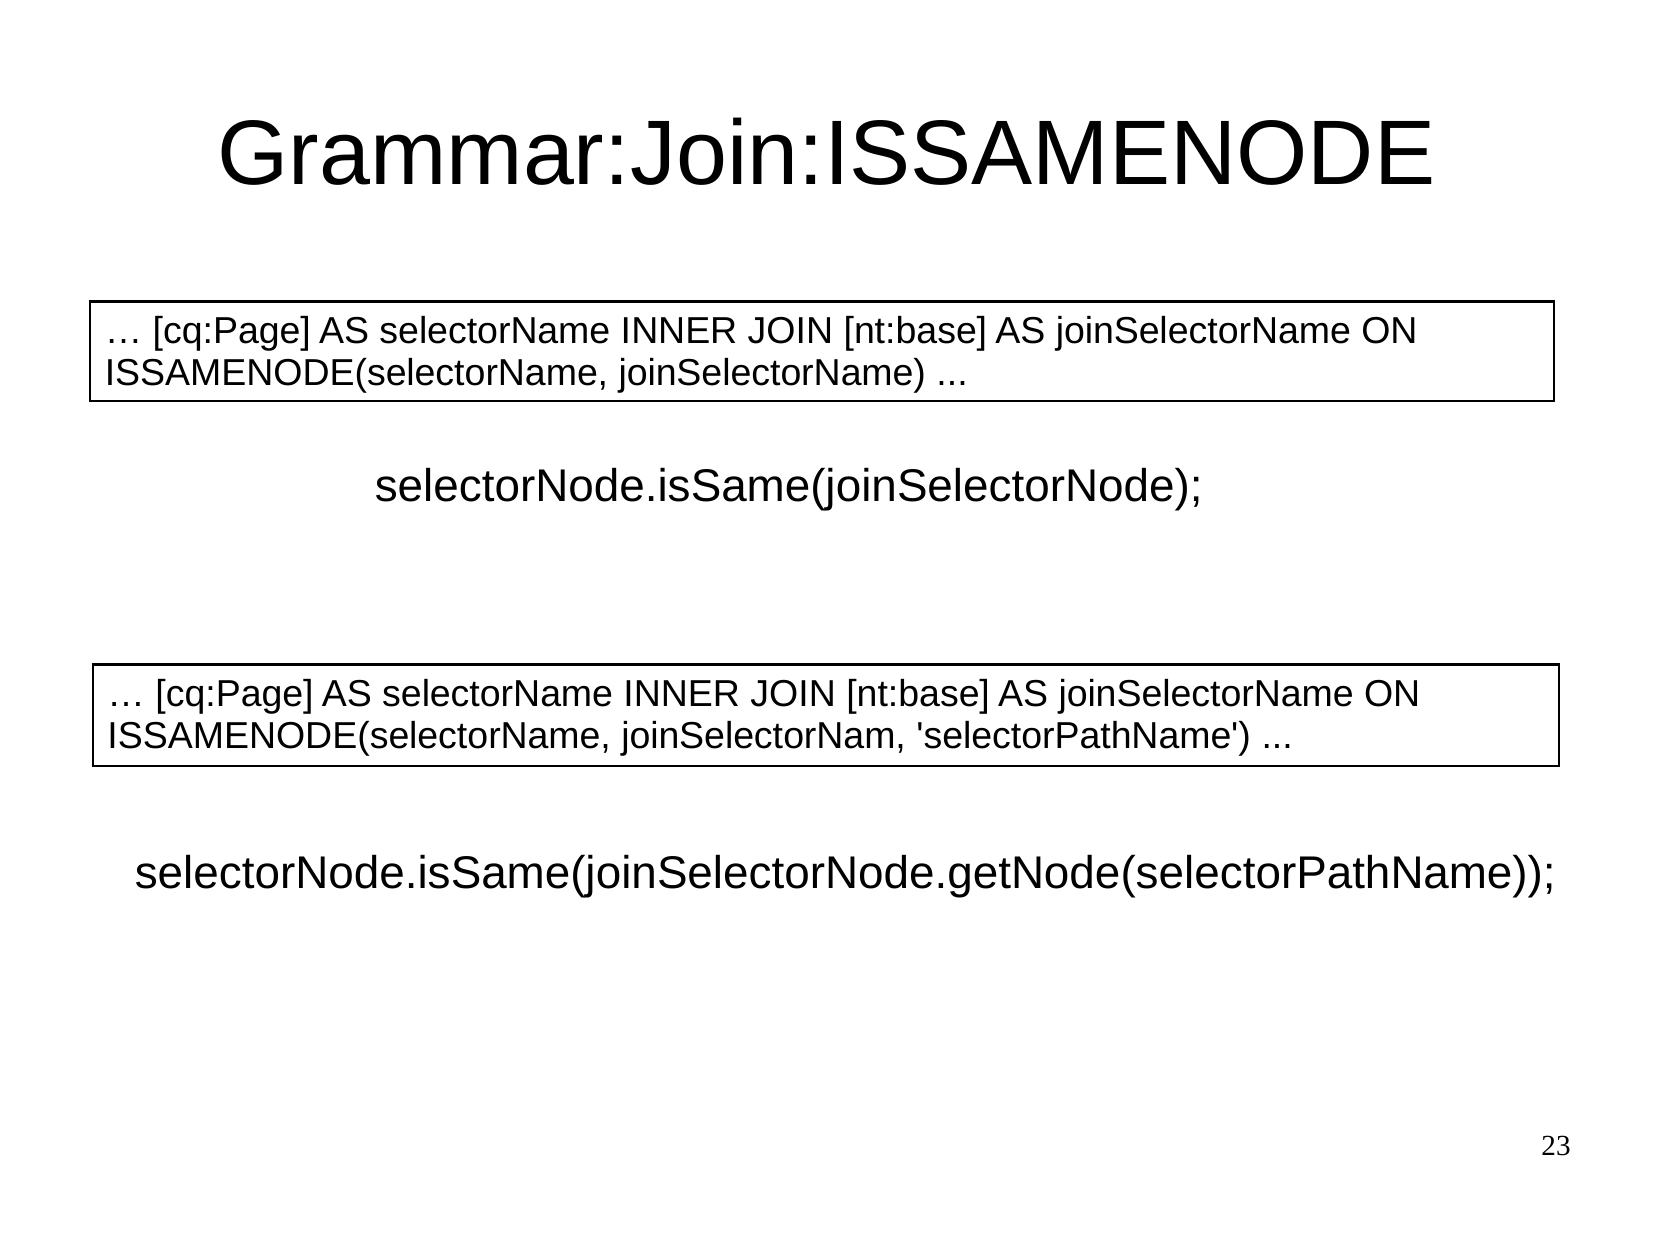

# Grammar:Join:ISSAMENODE
| … [cq:Page] AS selectorName INNER JOIN [nt:base] AS joinSelectorName ON ISSAMENODE(selectorName, joinSelectorName) ... |
| --- |
selectorNode.isSame(joinSelectorNode);
| … [cq:Page] AS selectorName INNER JOIN [nt:base] AS joinSelectorName ON ISSAMENODE(selectorName, joinSelectorNam, 'selectorPathName') ... |
| --- |
selectorNode.isSame(joinSelectorNode.getNode(selectorPathName));
23